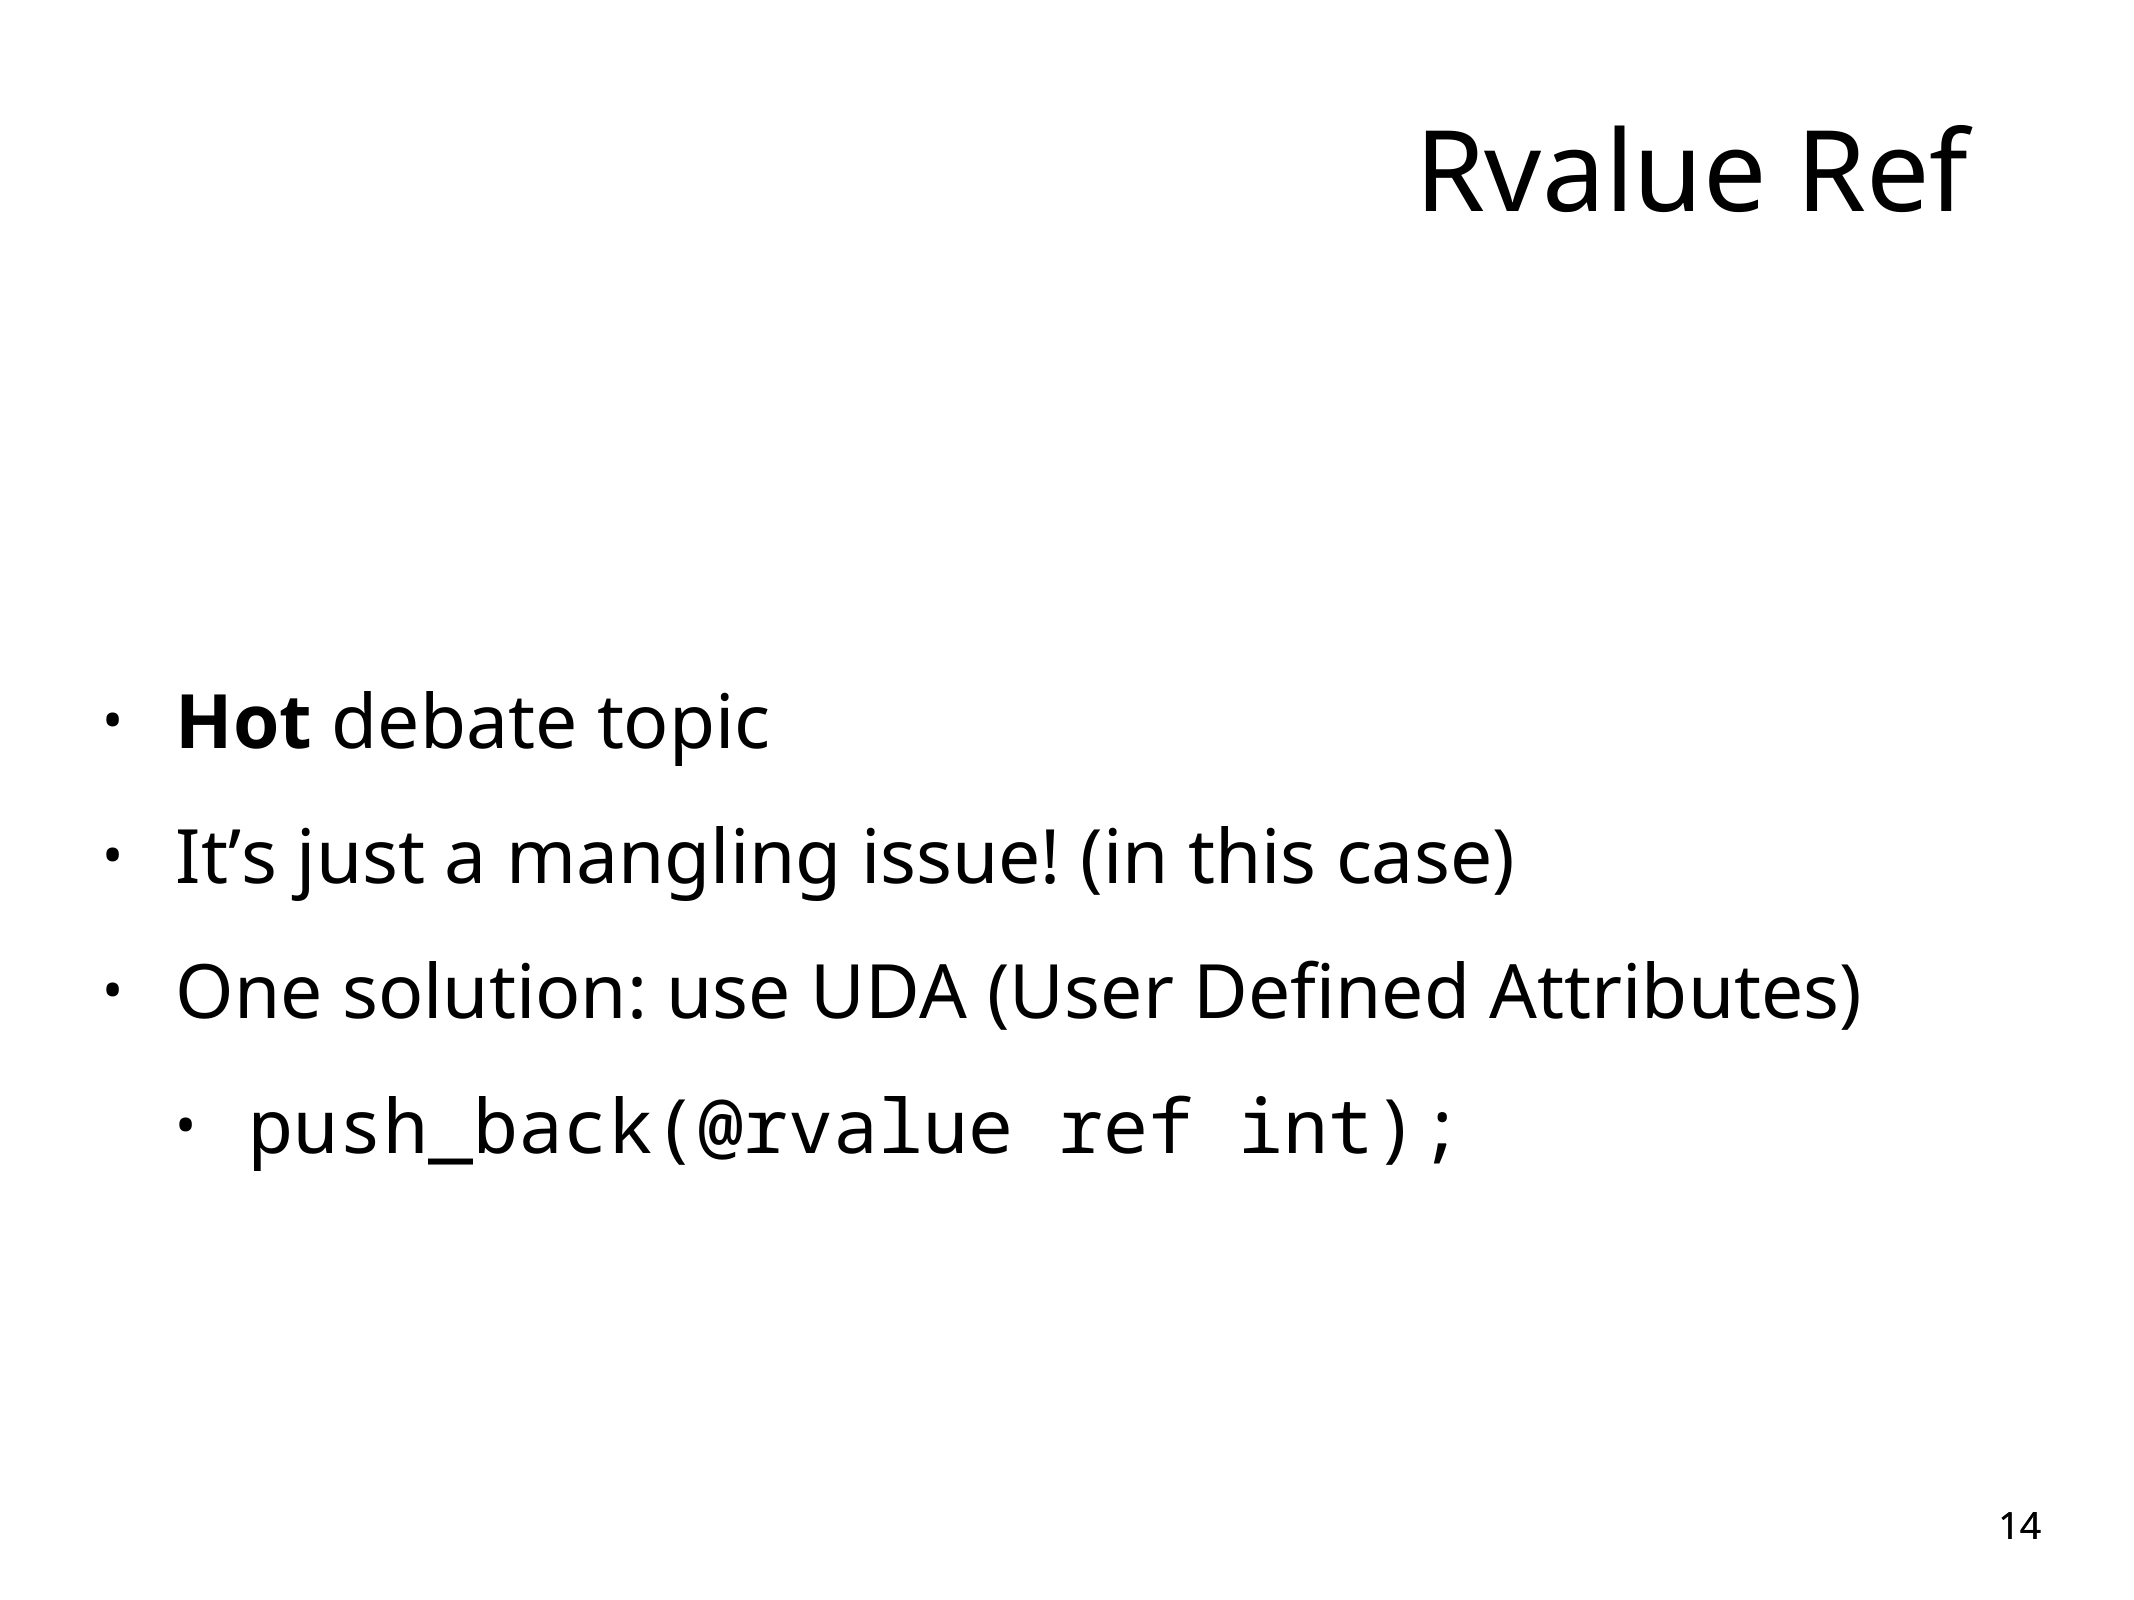

# Rvalue Ref
Hot debate topic
It’s just a mangling issue! (in this case)
One solution: use UDA (User Defined Attributes)
push_back(@rvalue ref int);
14